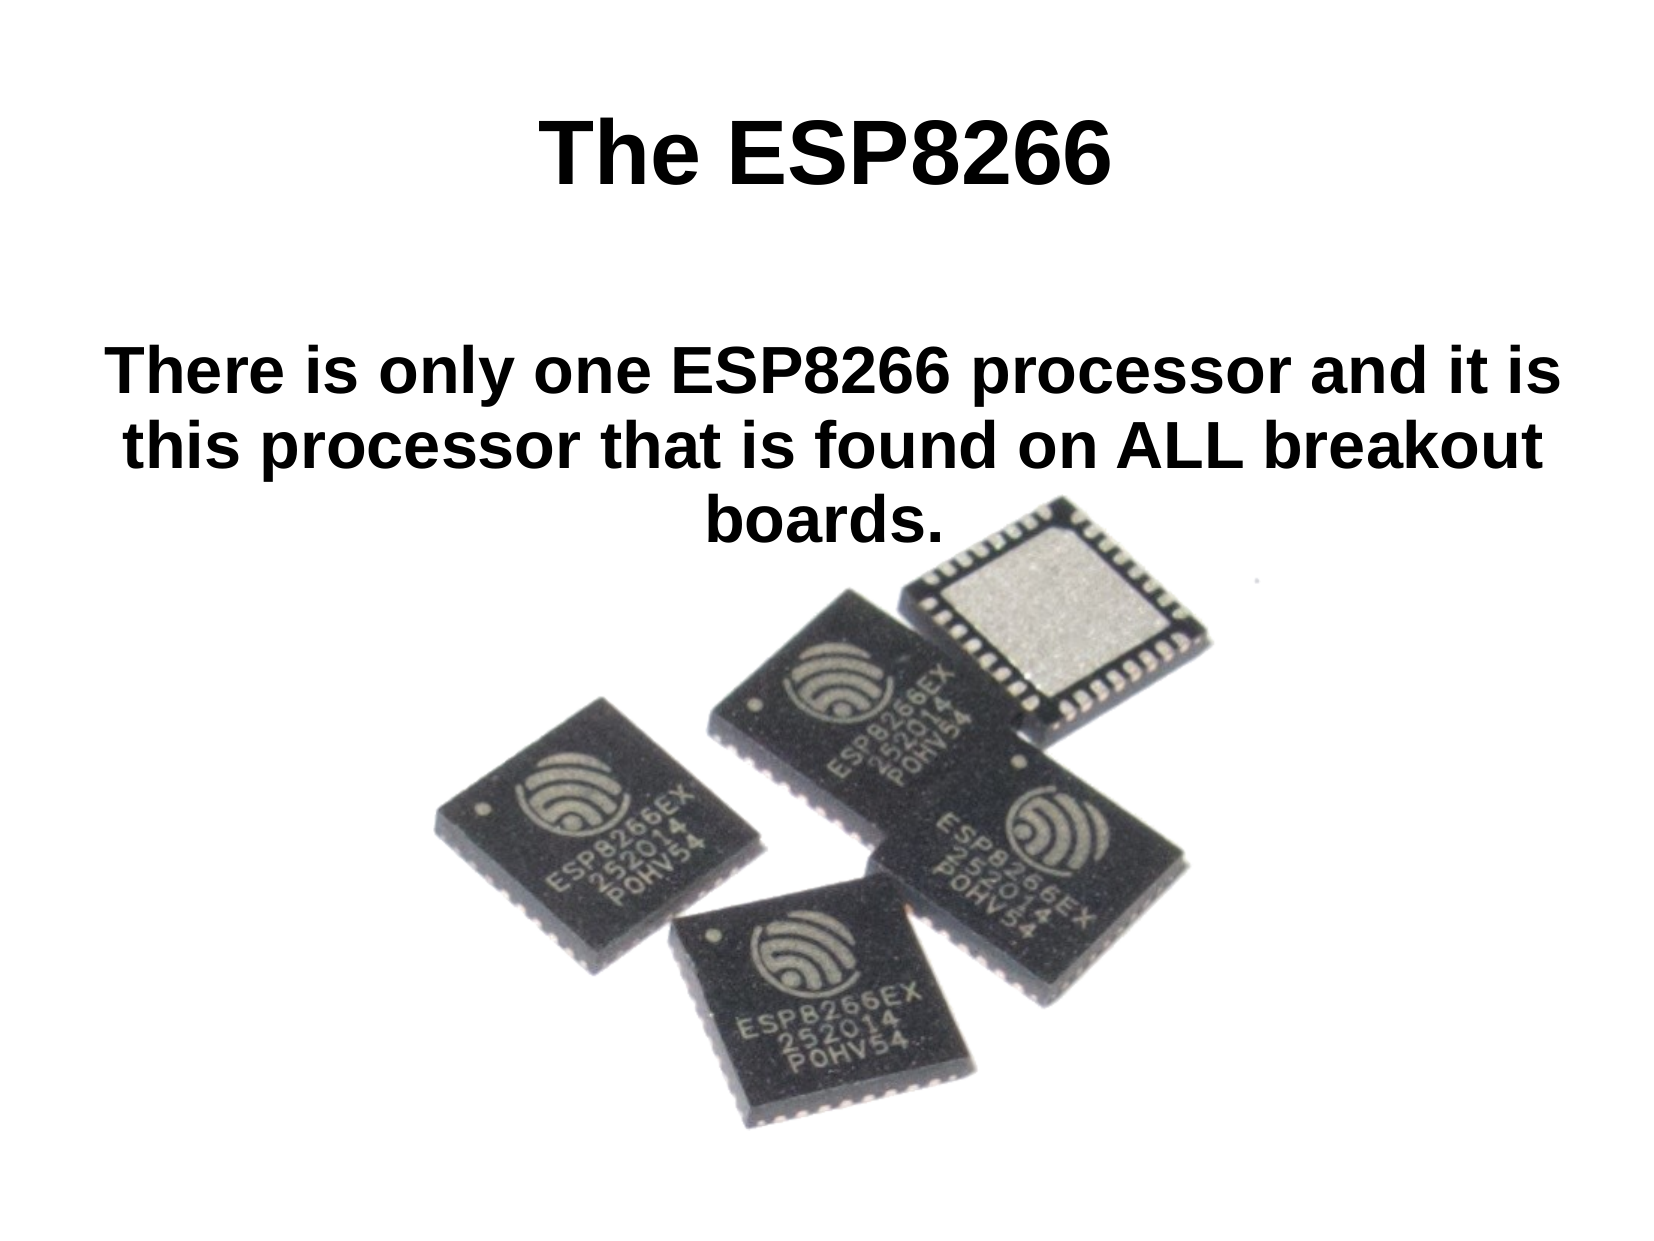

# The ESP8266
There is only one ESP8266 processor and it is this processor that is found on ALL breakout boards.